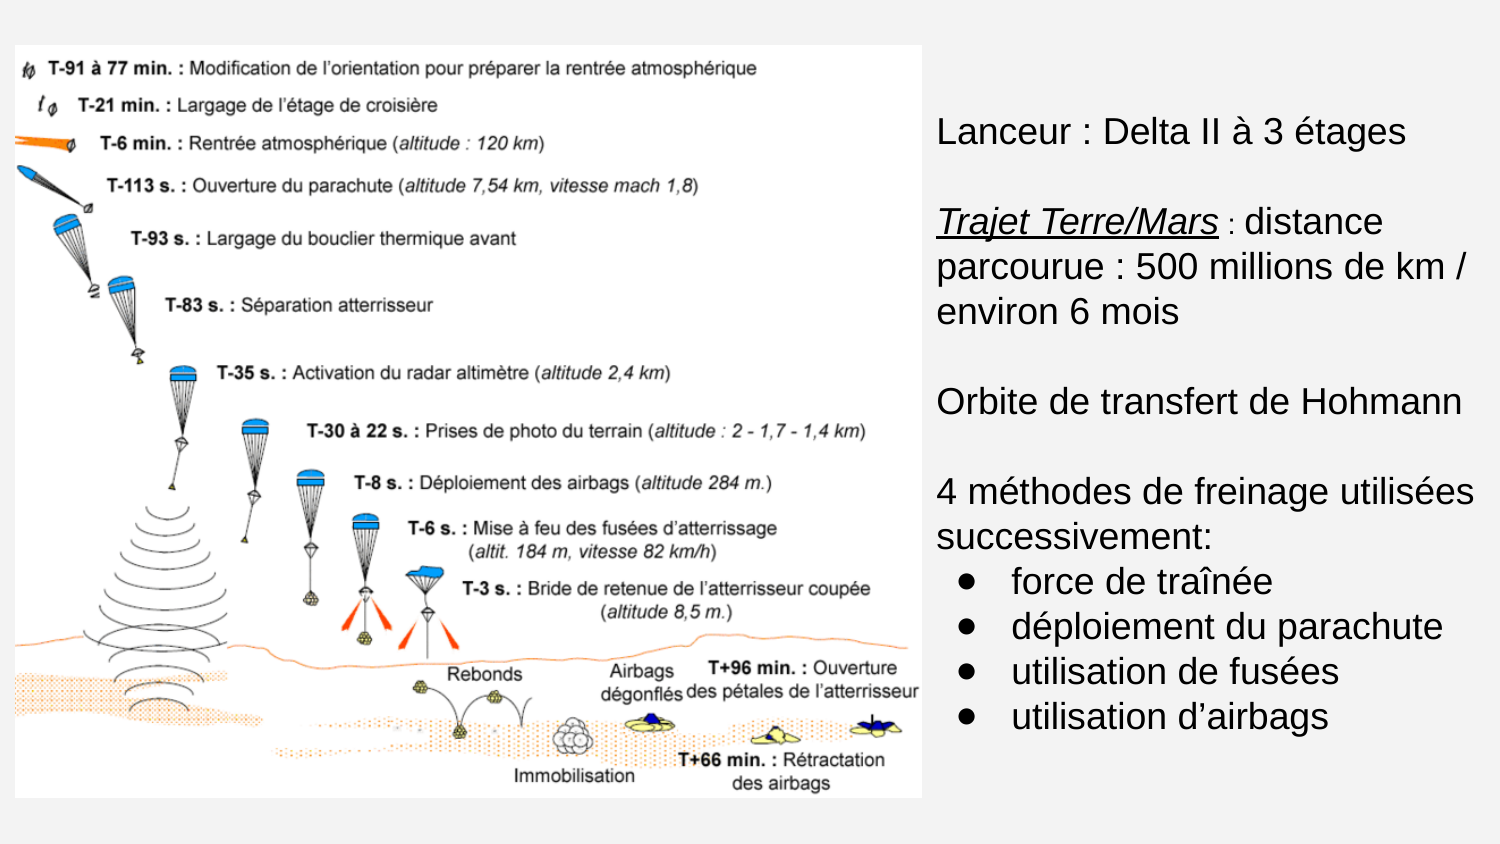

Lanceur : Delta II à 3 étages
Trajet Terre/Mars : distance parcourue : 500 millions de km / environ 6 mois
Orbite de transfert de Hohmann
4 méthodes de freinage utilisées successivement:
force de traînée
déploiement du parachute
utilisation de fusées
utilisation d’airbags